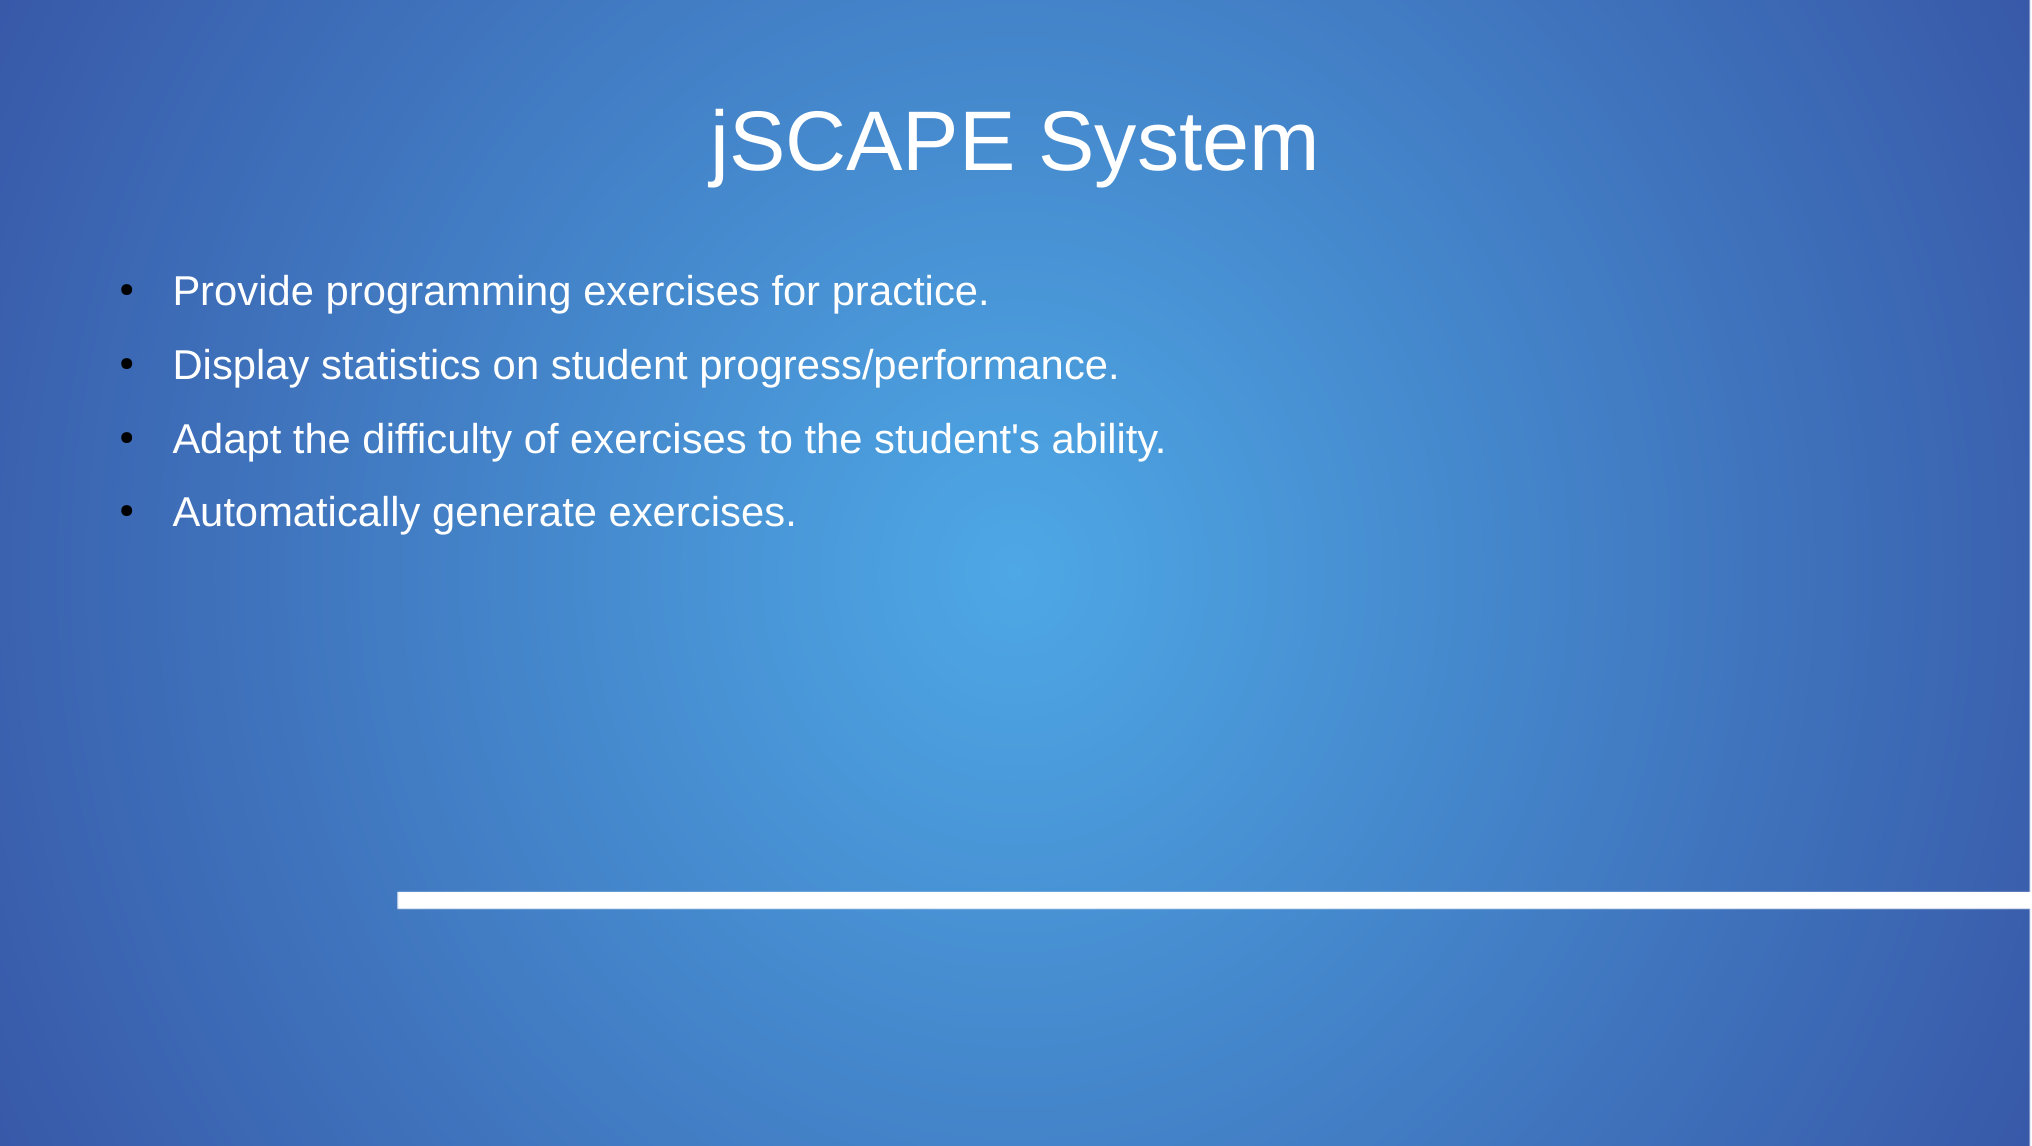

# jSCAPE System
Provide programming exercises for practice.
Display statistics on student progress/performance.
Adapt the difficulty of exercises to the student's ability.
Automatically generate exercises.